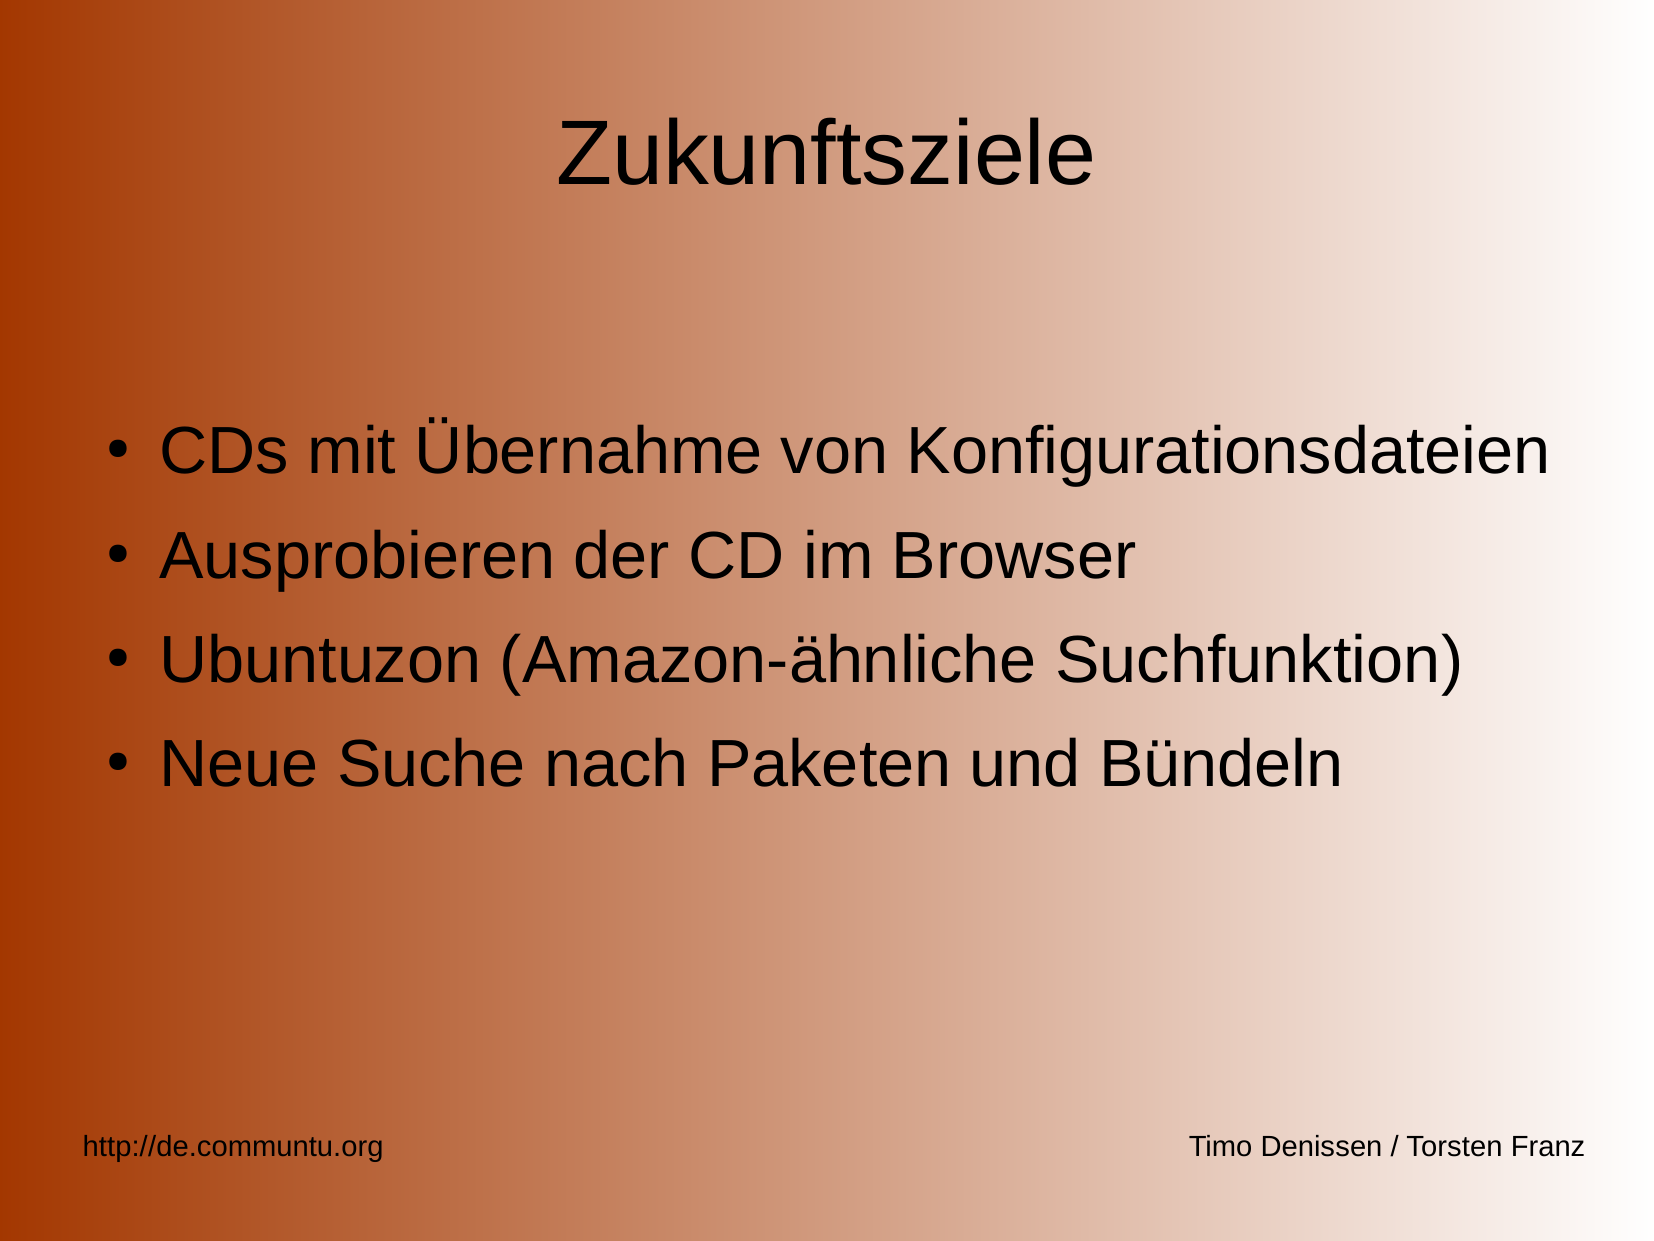

# Zukunftsziele
CDs mit Übernahme von Konfigurationsdateien
Ausprobieren der CD im Browser
Ubuntuzon (Amazon-ähnliche Suchfunktion)
Neue Suche nach Paketen und Bündeln